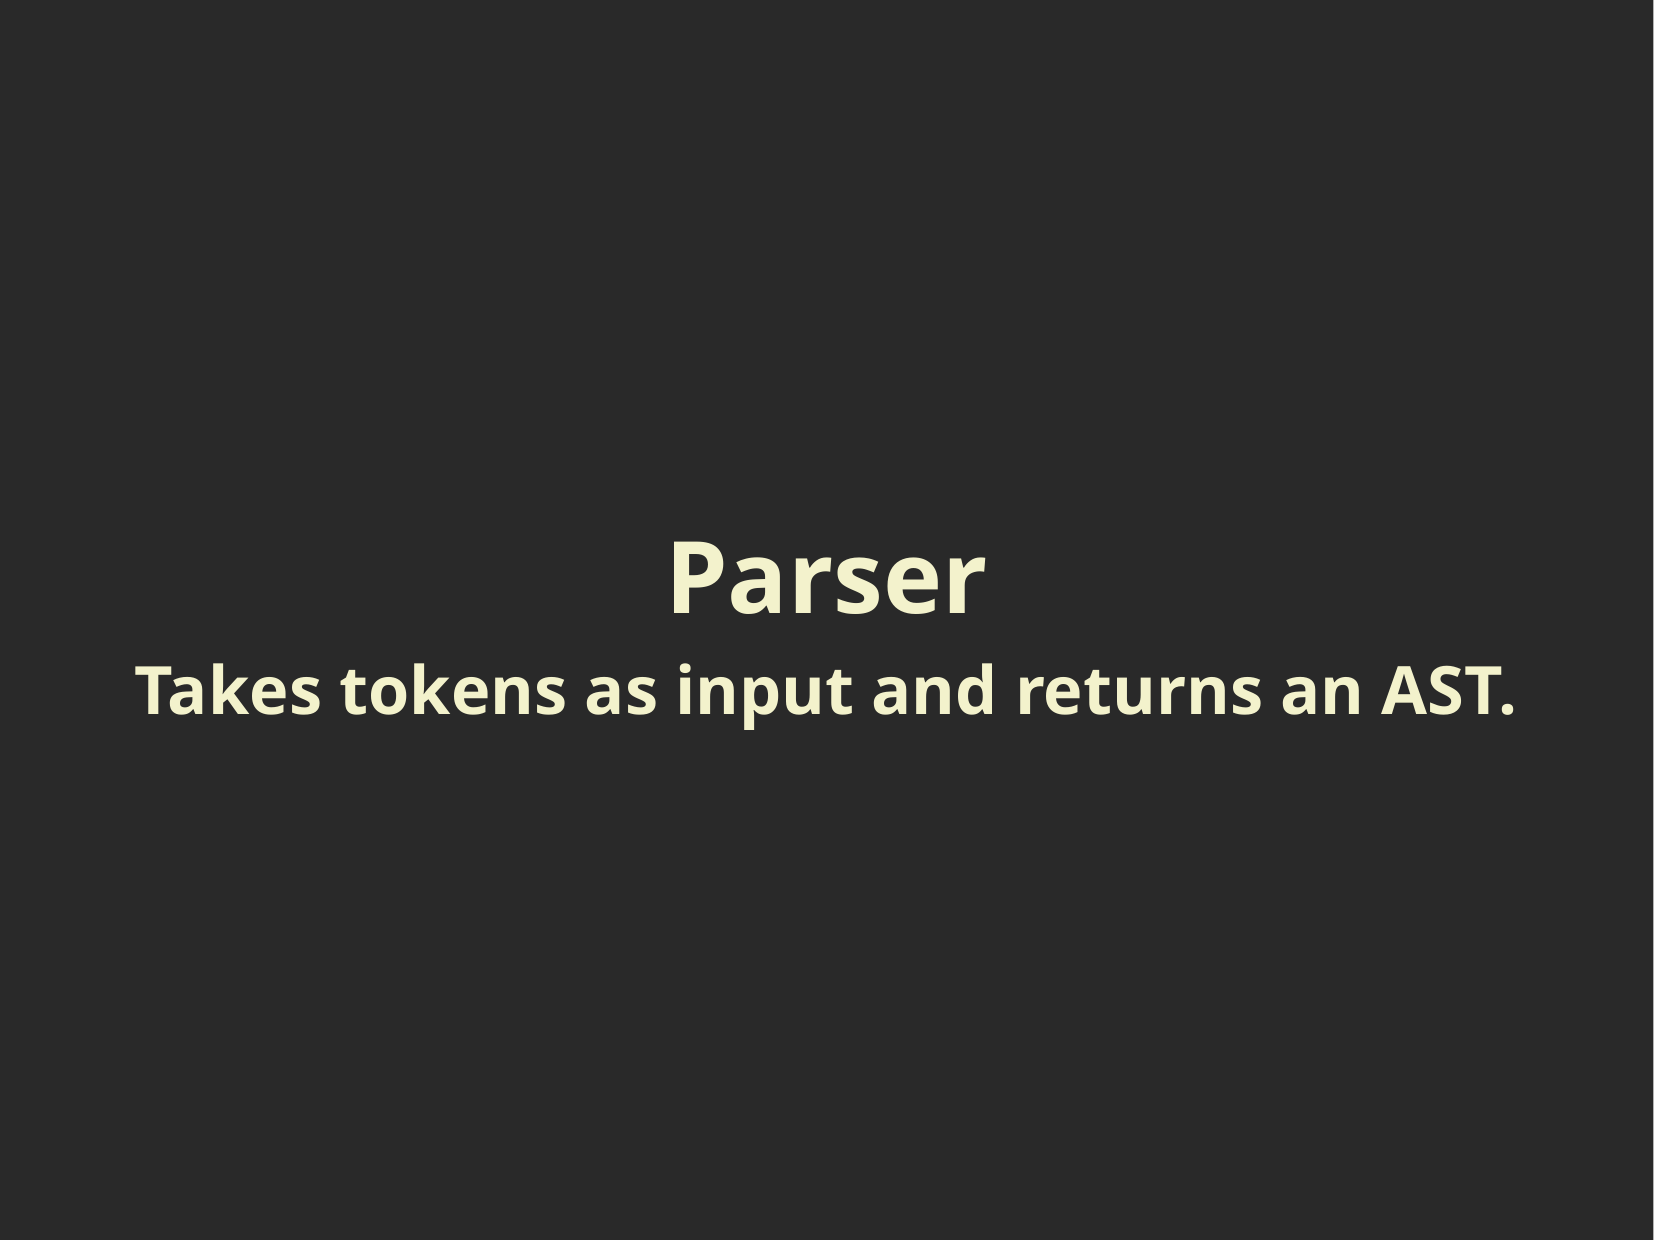

# Parser
Takes tokens as input and returns an AST.